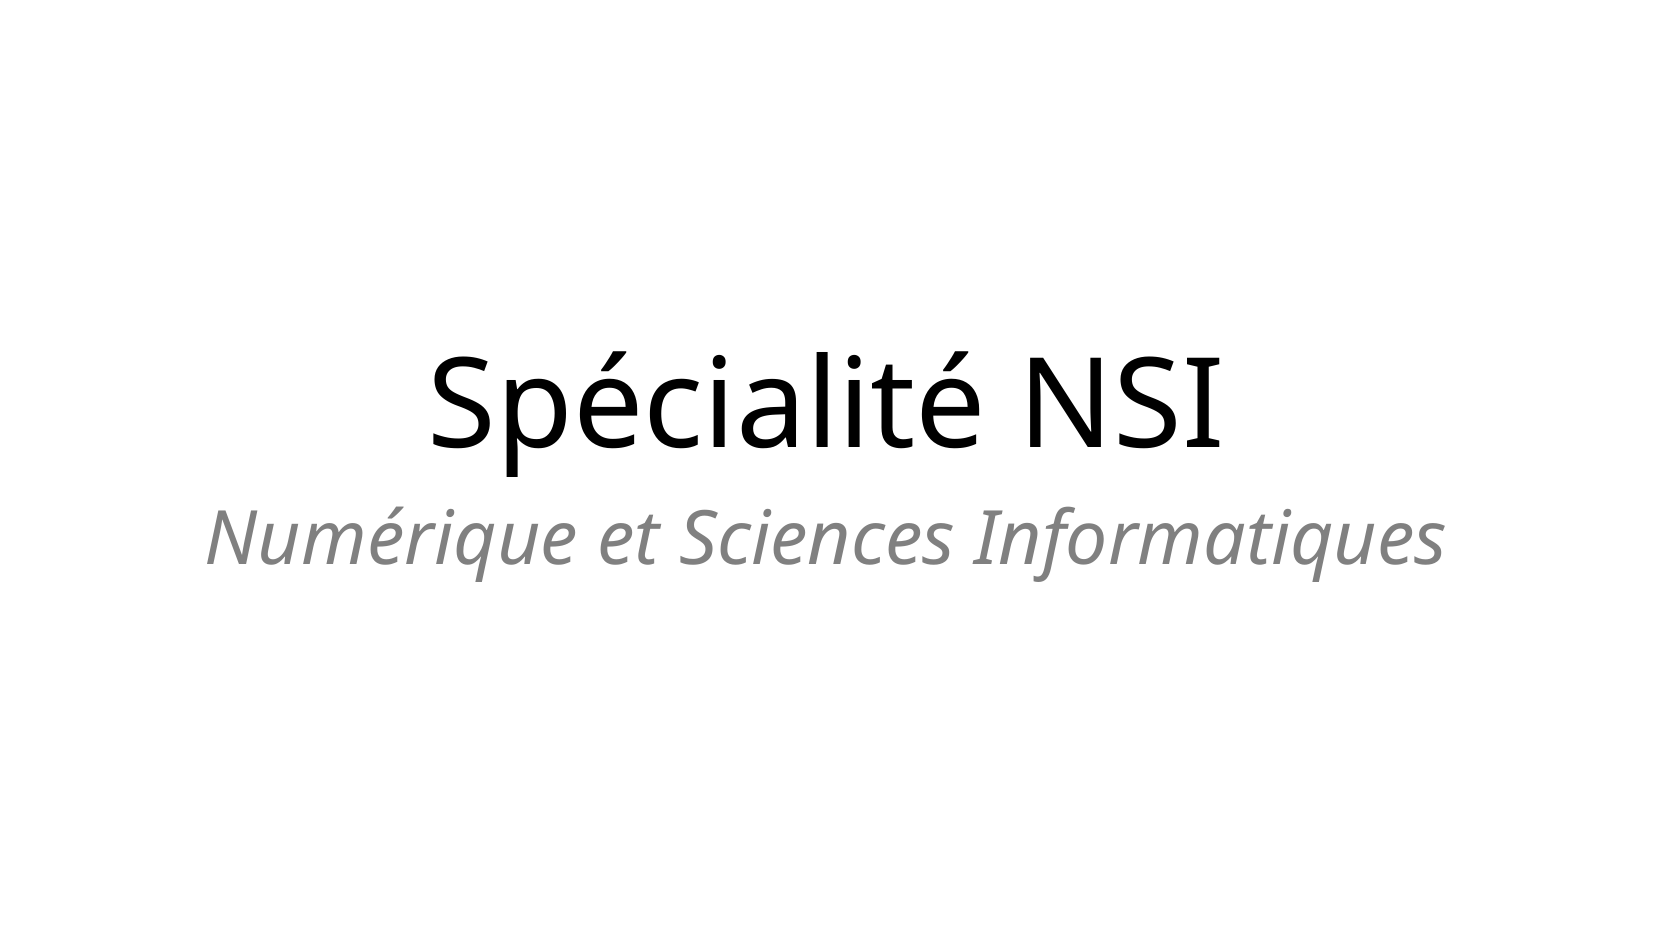

# Spécialité NSI
Numérique et Sciences Informatiques